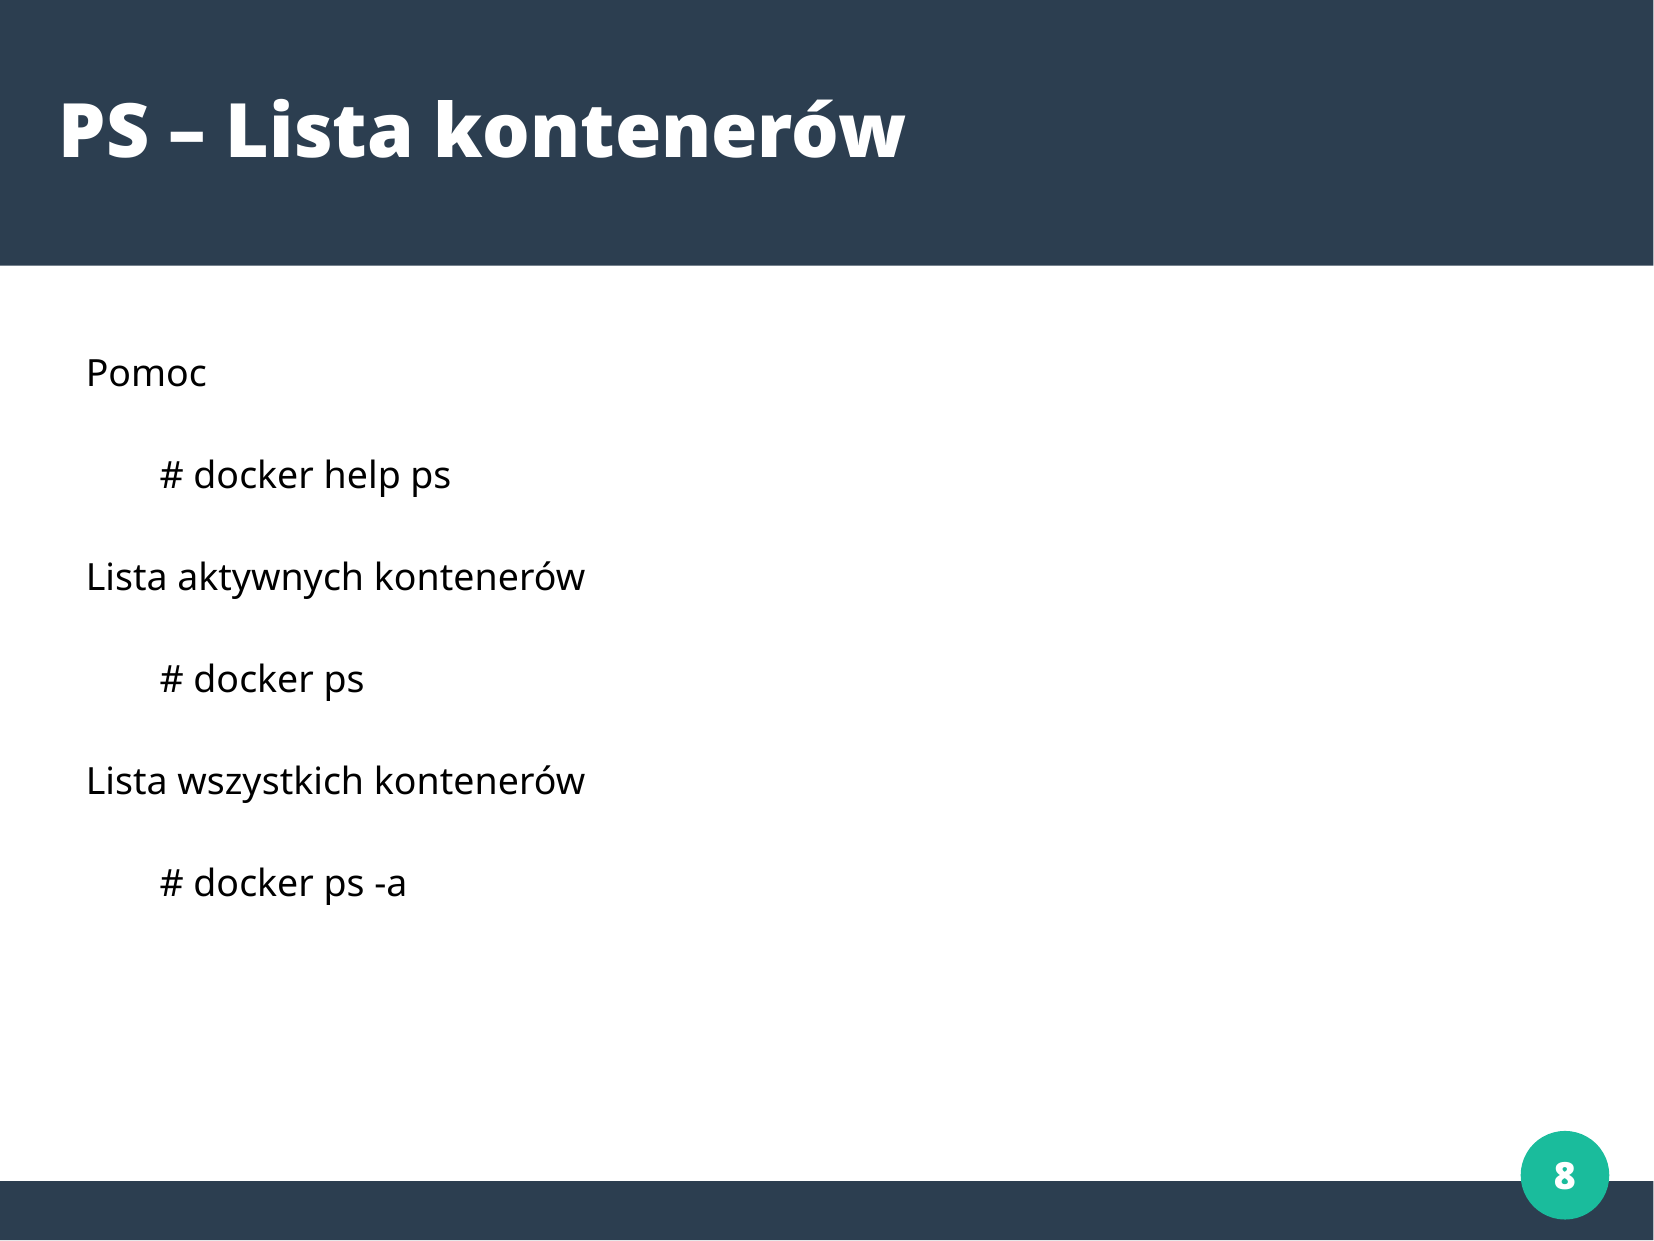

# PS – Lista kontenerów
Pomoc
	# docker help ps
Lista aktywnych kontenerów
	# docker ps
Lista wszystkich kontenerów
	# docker ps -a
8